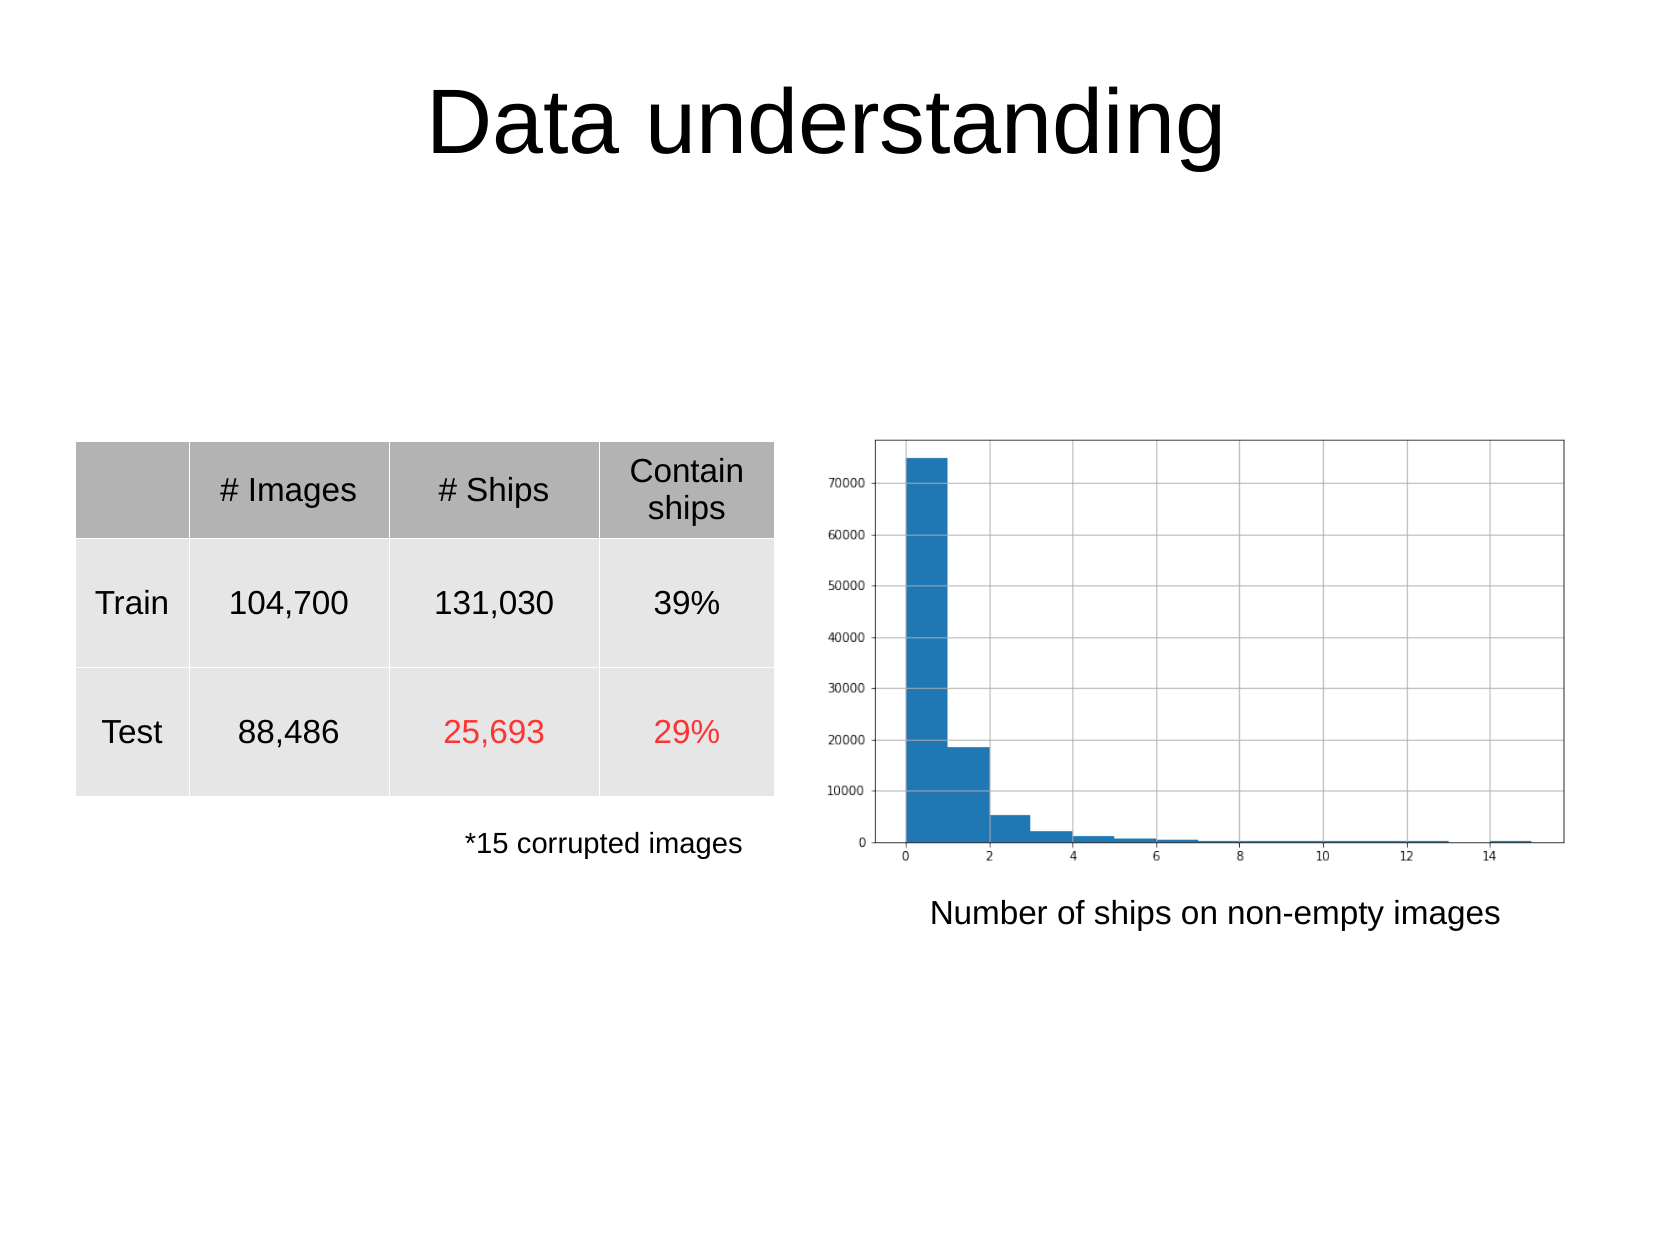

# Data understanding
| | # Images | # Ships | Contain ships |
| --- | --- | --- | --- |
| Train | 104,700 | 131,030 | 39% |
| Test | 88,486 | 25,693 | 29% |
*15 corrupted images
Number of ships on non-empty images